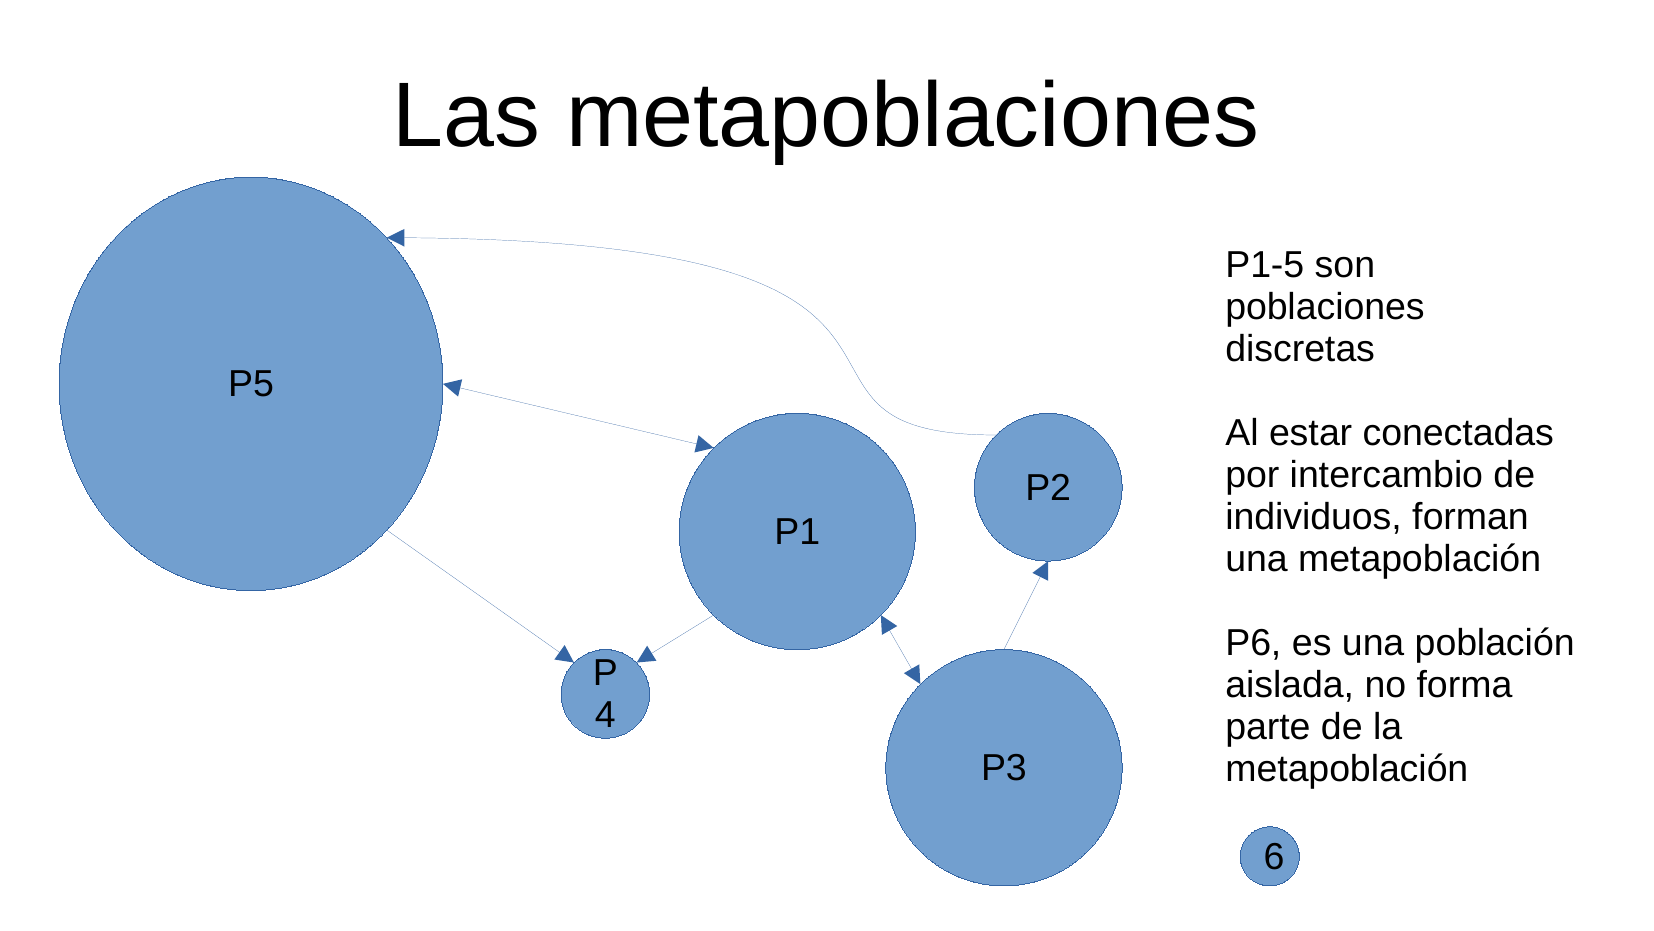

# Las metapoblaciones
P5
P1-5 son poblaciones discretas
Al estar conectadas por intercambio de individuos, forman una metapoblación
P6, es una población aislada, no forma parte de la metapoblación
P1
P2
P4
P3
6